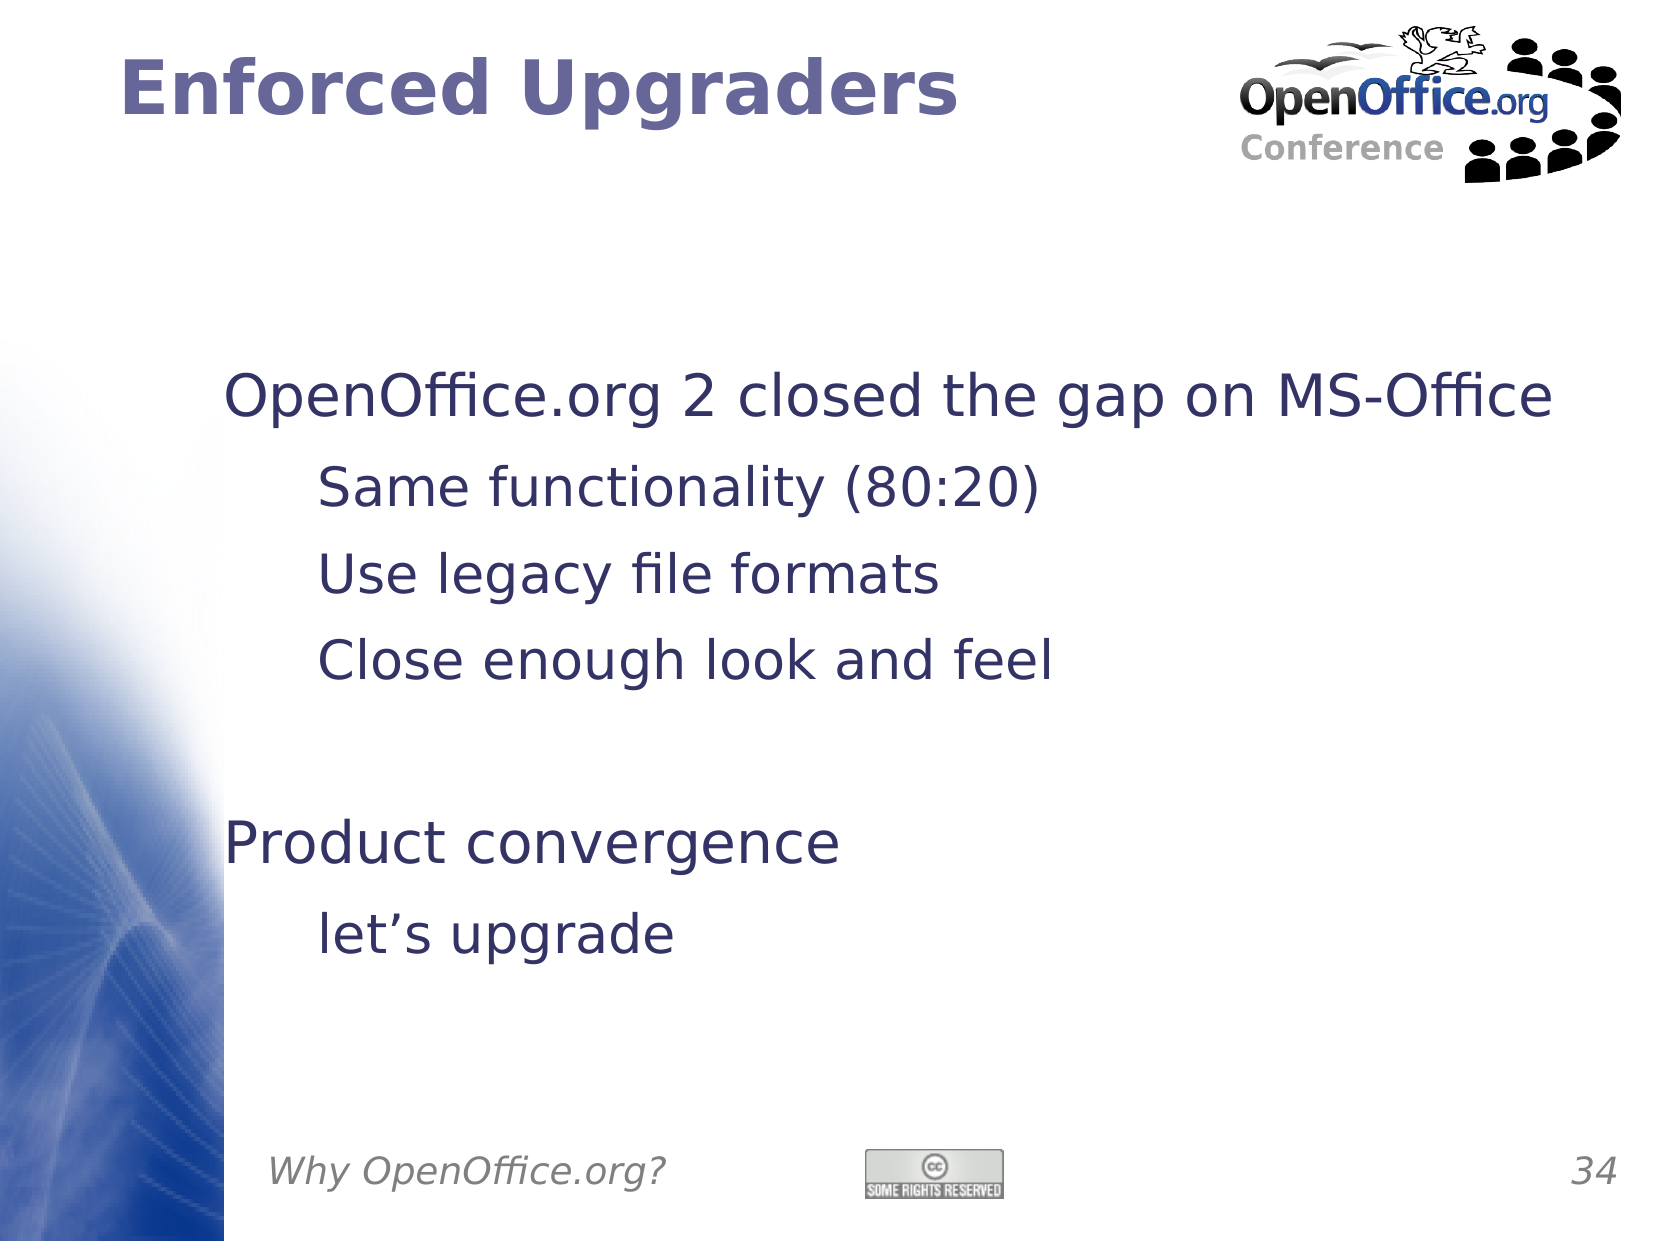

# Enforced Upgraders
OpenOffice.org 2 closed the gap on MS-Office
Same functionality (80:20)
Use legacy file formats
Close enough look and feel
Product convergence
let’s upgrade